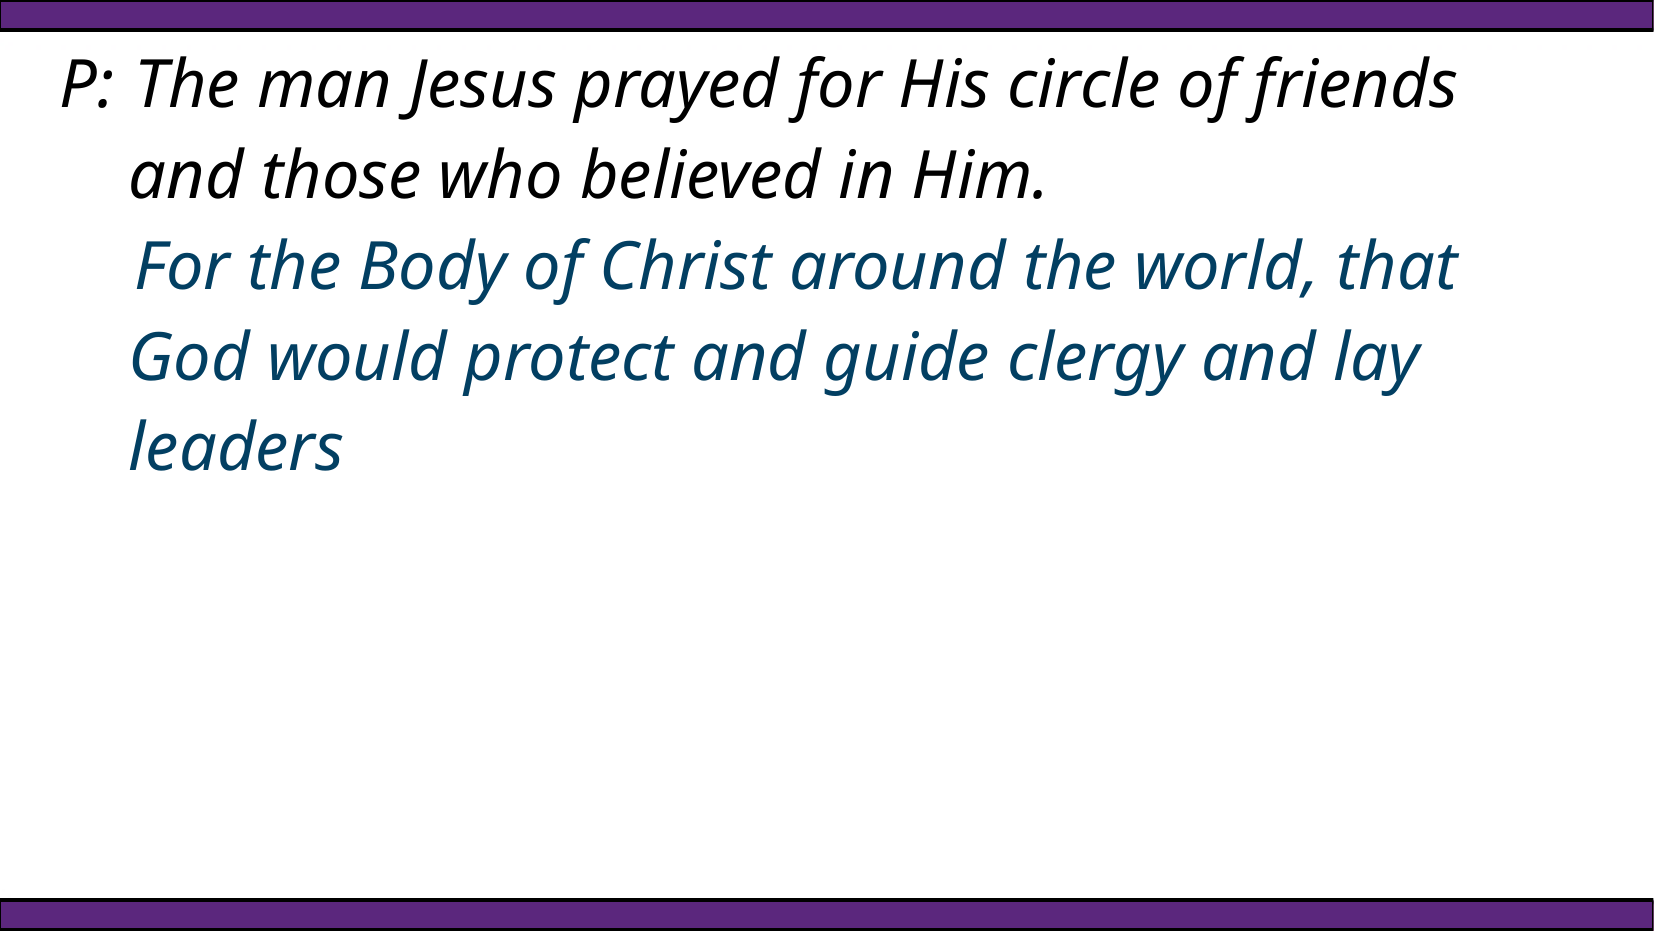

P:	The man Jesus prayed for His circle of friends
 and those who believed in Him.
	For the Body of Christ around the world, that
 God would protect and guide clergy and lay
 leaders